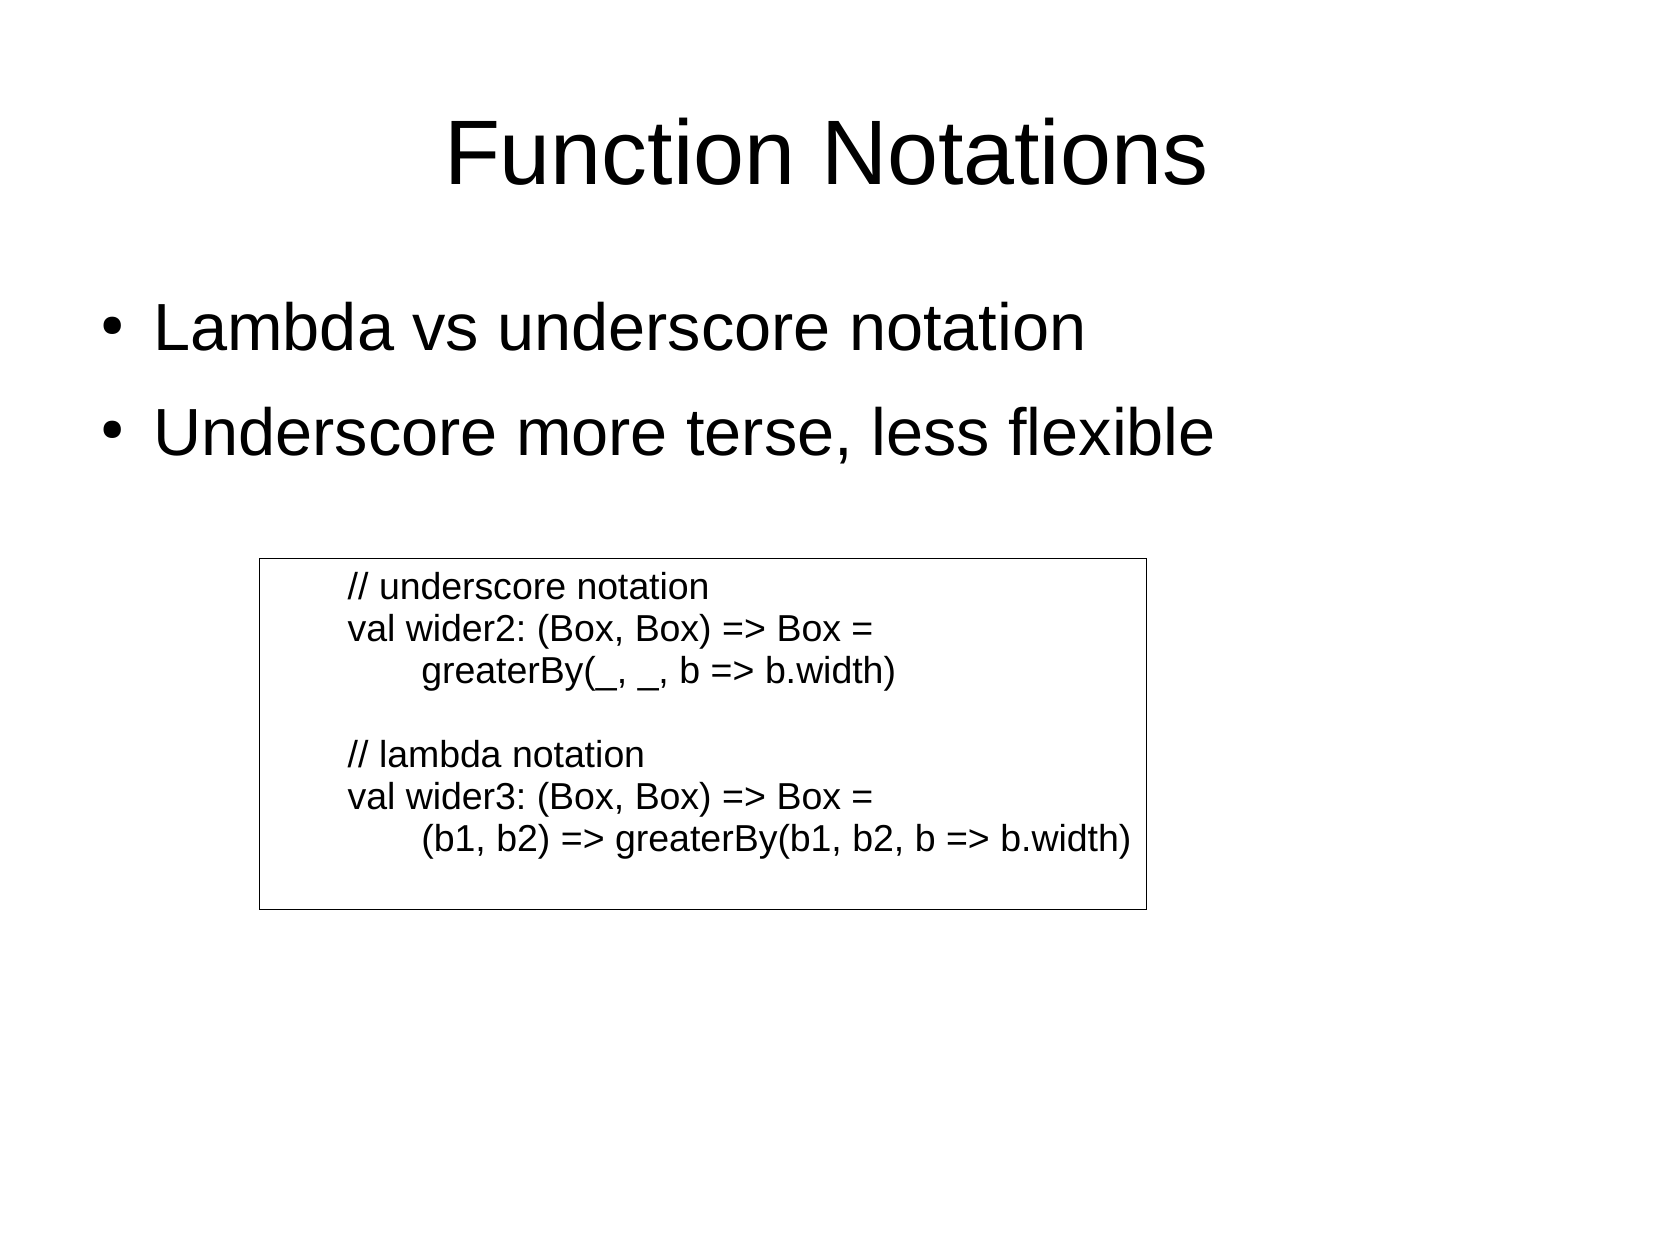

# Function Notations
Lambda vs underscore notation
Underscore more terse, less flexible
	// underscore notation
	val wider2: (Box, Box) => Box =
		greaterBy(_, _, b => b.width)
	// lambda notation
	val wider3: (Box, Box) => Box =
		(b1, b2) => greaterBy(b1, b2, b => b.width)